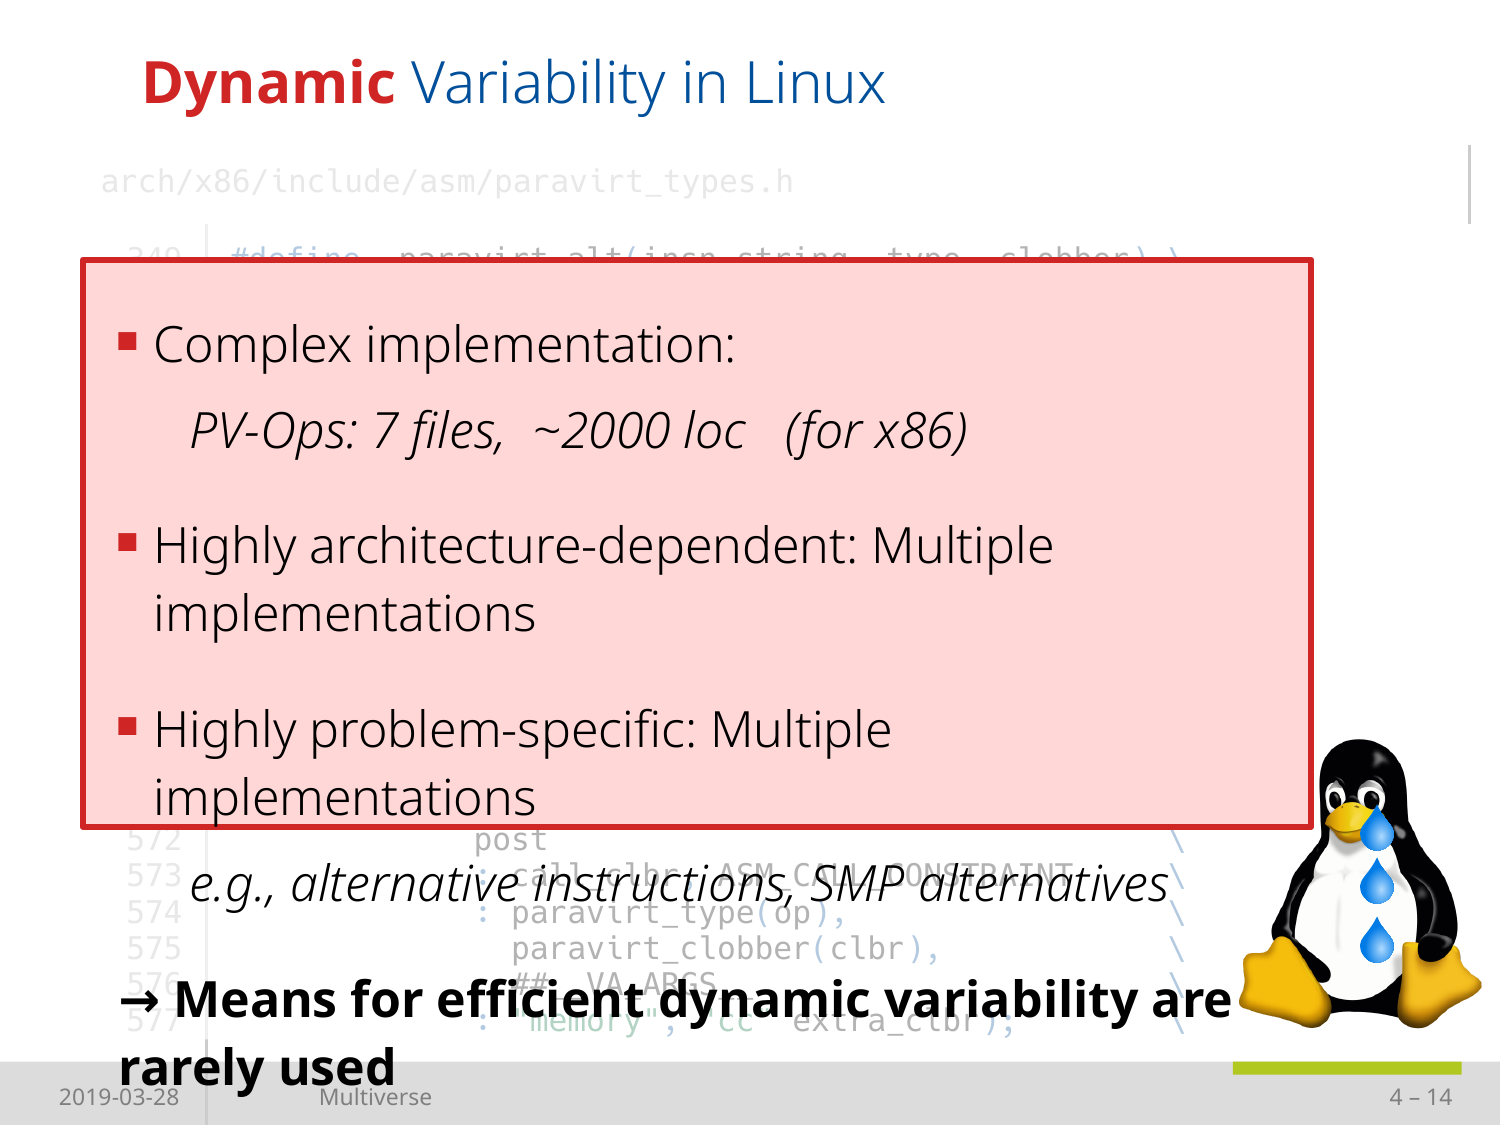

# Dynamic Variability in Linux
| arch/x86/include/asm/paravirt\_types.h | |
| --- | --- |
| 349 350 351 352 353 354 355 356 357 ... 360 361 ↪ ... 570 571 572 573 574 575 576 577 | #define \_paravirt\_alt(insn\_string, type, clobber) \ "771:\n\t" insn\_string "\n" "772:\n" \ ".pushsection .parainstructions,\"a\"\n" \ \_ASM\_ALIGN "\n" \ \_ASM\_PTR " 771b\n" \ " .byte " type "\n" \ " .byte 772b-771b\n" \ " .short " clobber "\n" \ ".popsection\n" #define paravirt\_alt(insn\_string) \ \_paravirt\_alt(insn\_string, "%c[paravirt\_typenum]", "%c[paravirt\_clobber]") asm volatile(pre \ paravirt\_alt(PARAVIRT\_CALL) \ post \ : call\_clbr, ASM\_CALL\_CONSTRAINT \ : paravirt\_type(op), \ paravirt\_clobber(clbr), \ ##\_\_VA\_ARGS\_\_ \ : "memory", "cc" extra\_clbr); \ |
Complex implementation:
PV-Ops: 7 files, ~2000 loc (for x86)
Highly architecture-dependent: Multiple implementations
Highly problem-specific: Multiple implementations
e.g., alternative instructions, SMP alternatives
→ Means for efficient dynamic variability are rarely used
4